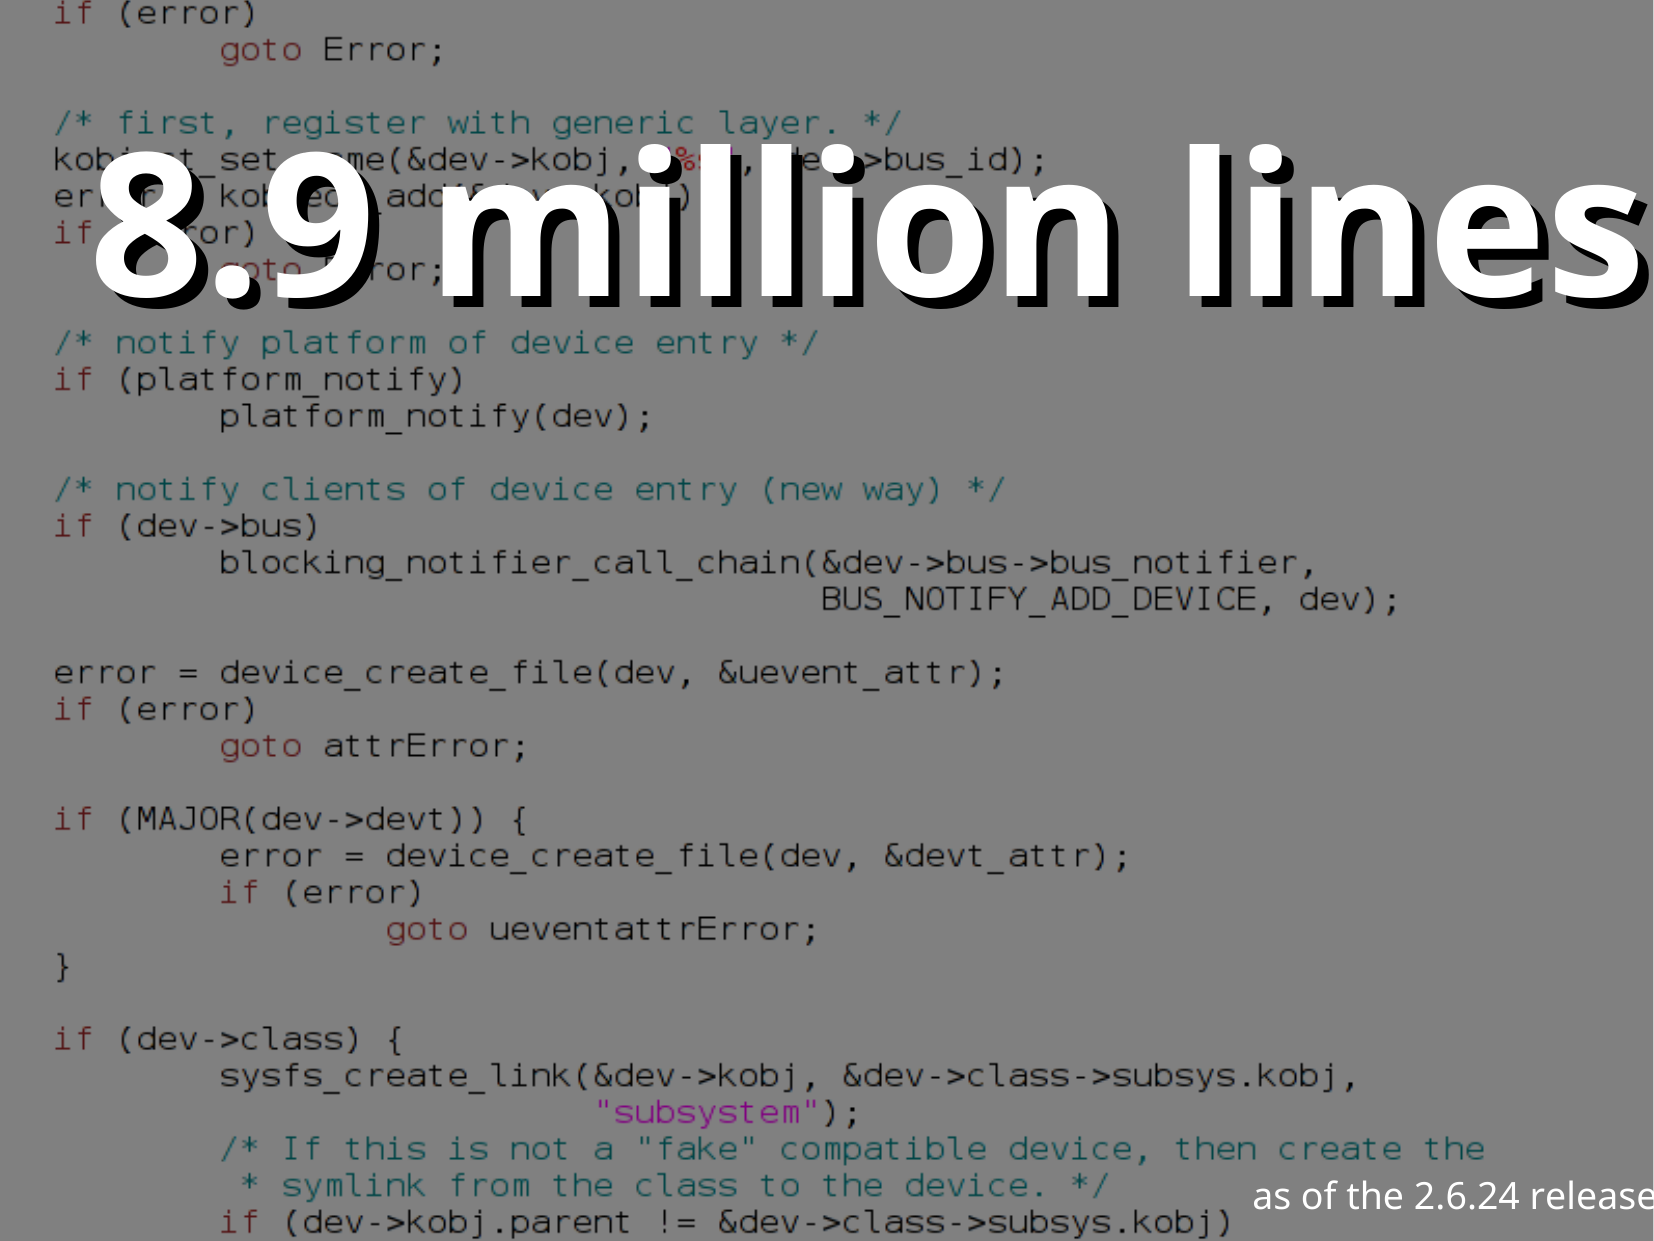

8.9 million lines
as of the 2.6.24 release